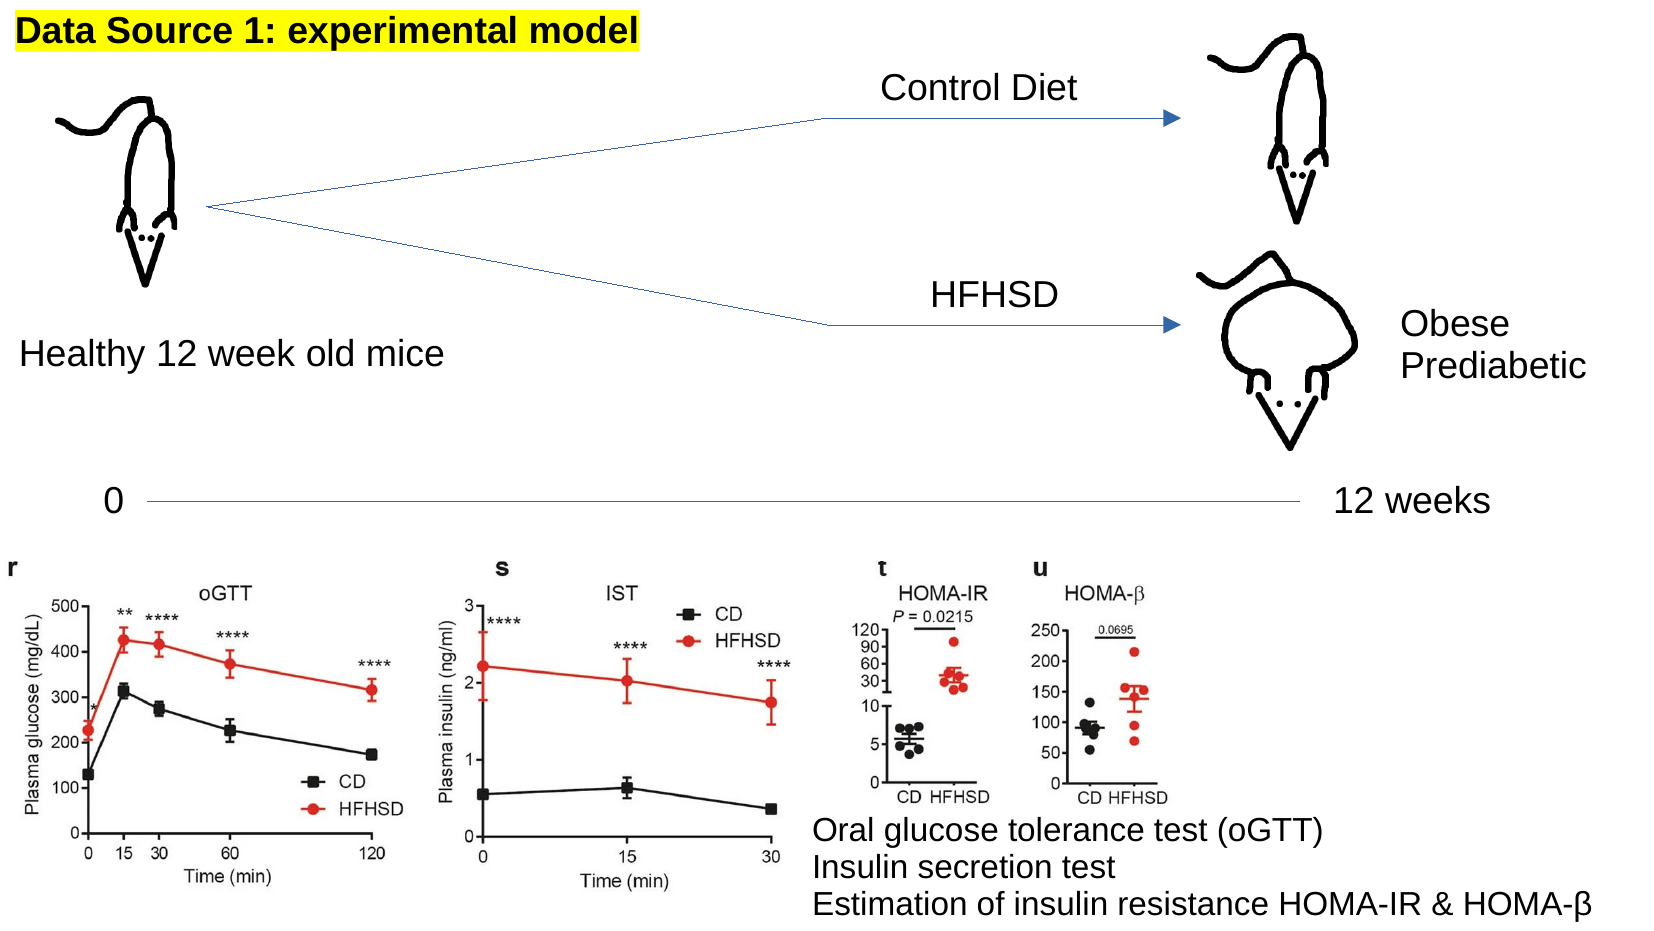

Data Source 1: experimental model
Control Diet
HFHSD
Obese
Prediabetic
Healthy 12 week old mice
0
12 weeks
Oral glucose tolerance test (oGTT)
Insulin secretion test
Estimation of insulin resistance HOMA-IR & HOMA-β